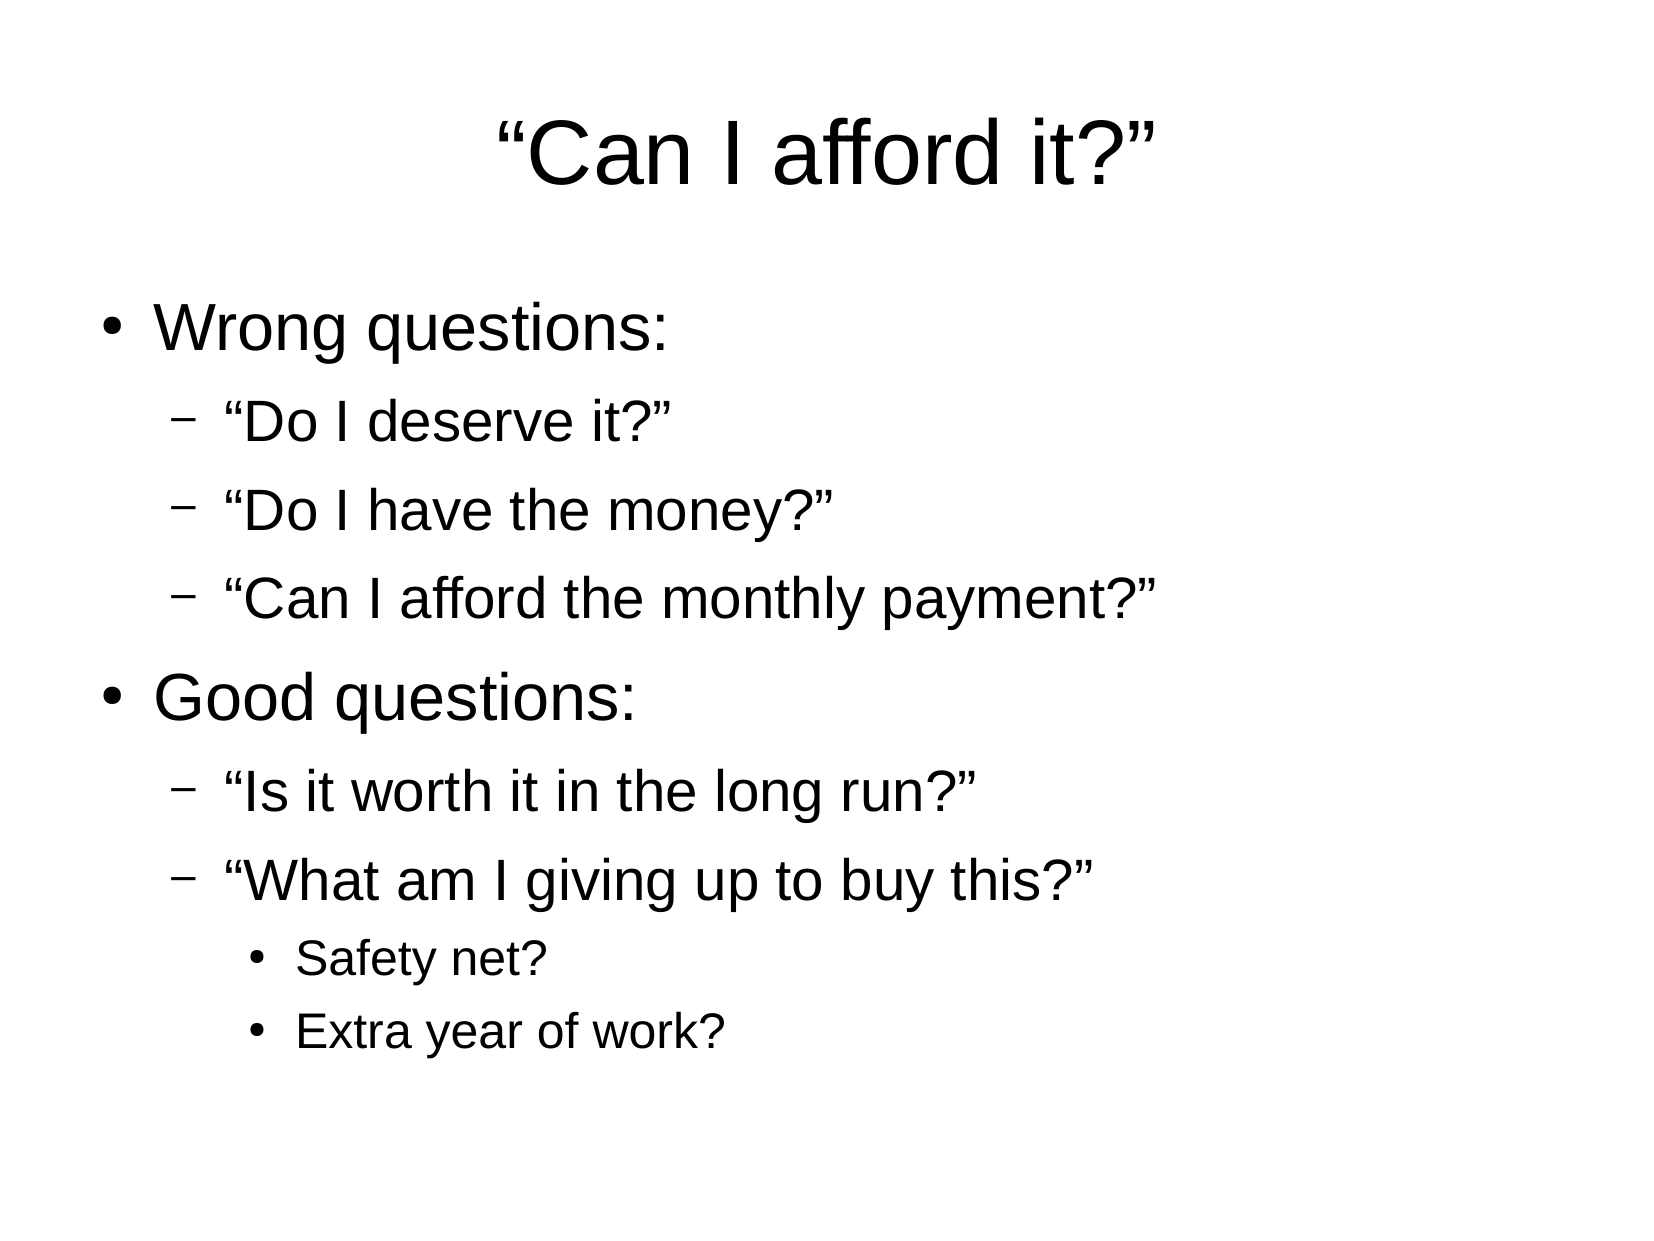

# “Can I afford it?”
Wrong questions:
“Do I deserve it?”
“Do I have the money?”
“Can I afford the monthly payment?”
Good questions:
“Is it worth it in the long run?”
“What am I giving up to buy this?”
Safety net?
Extra year of work?